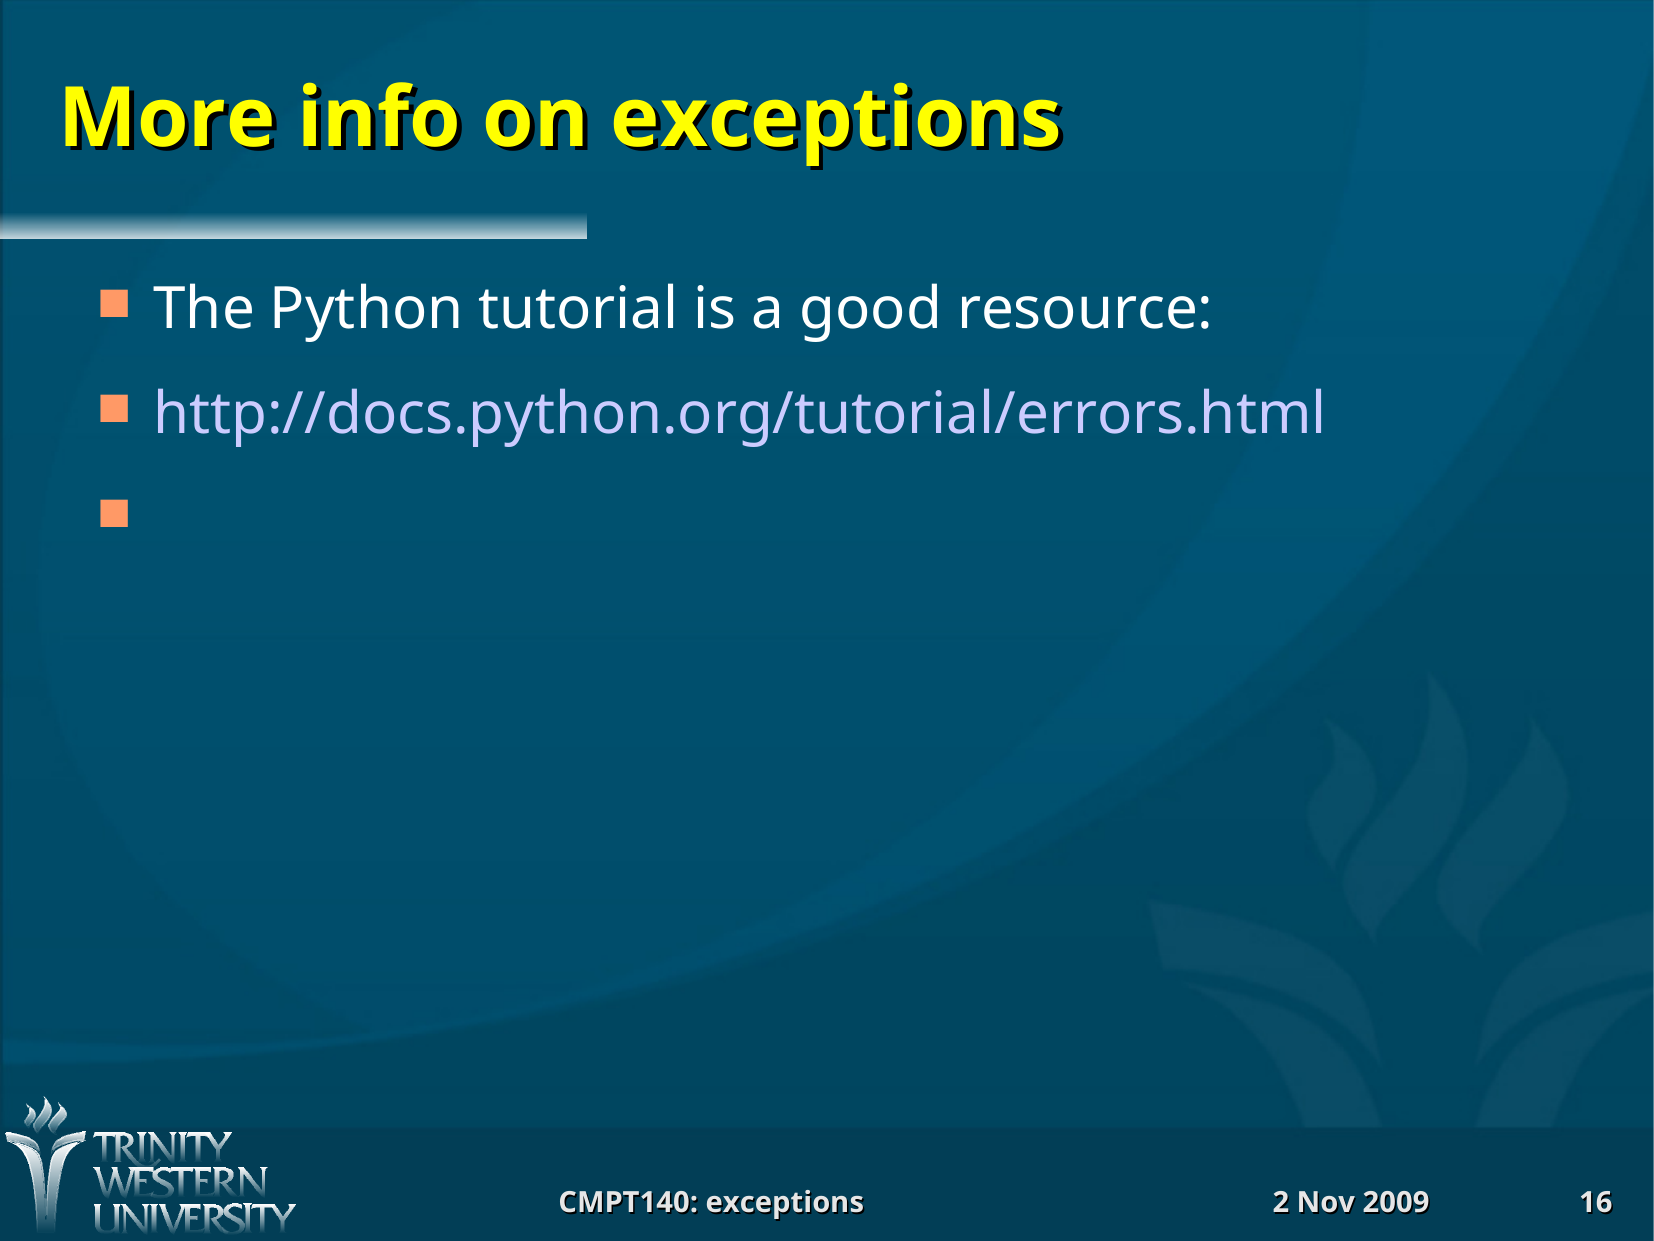

# More info on exceptions
The Python tutorial is a good resource:
http://docs.python.org/tutorial/errors.html
CMPT140: exceptions
2 Nov 2009
16